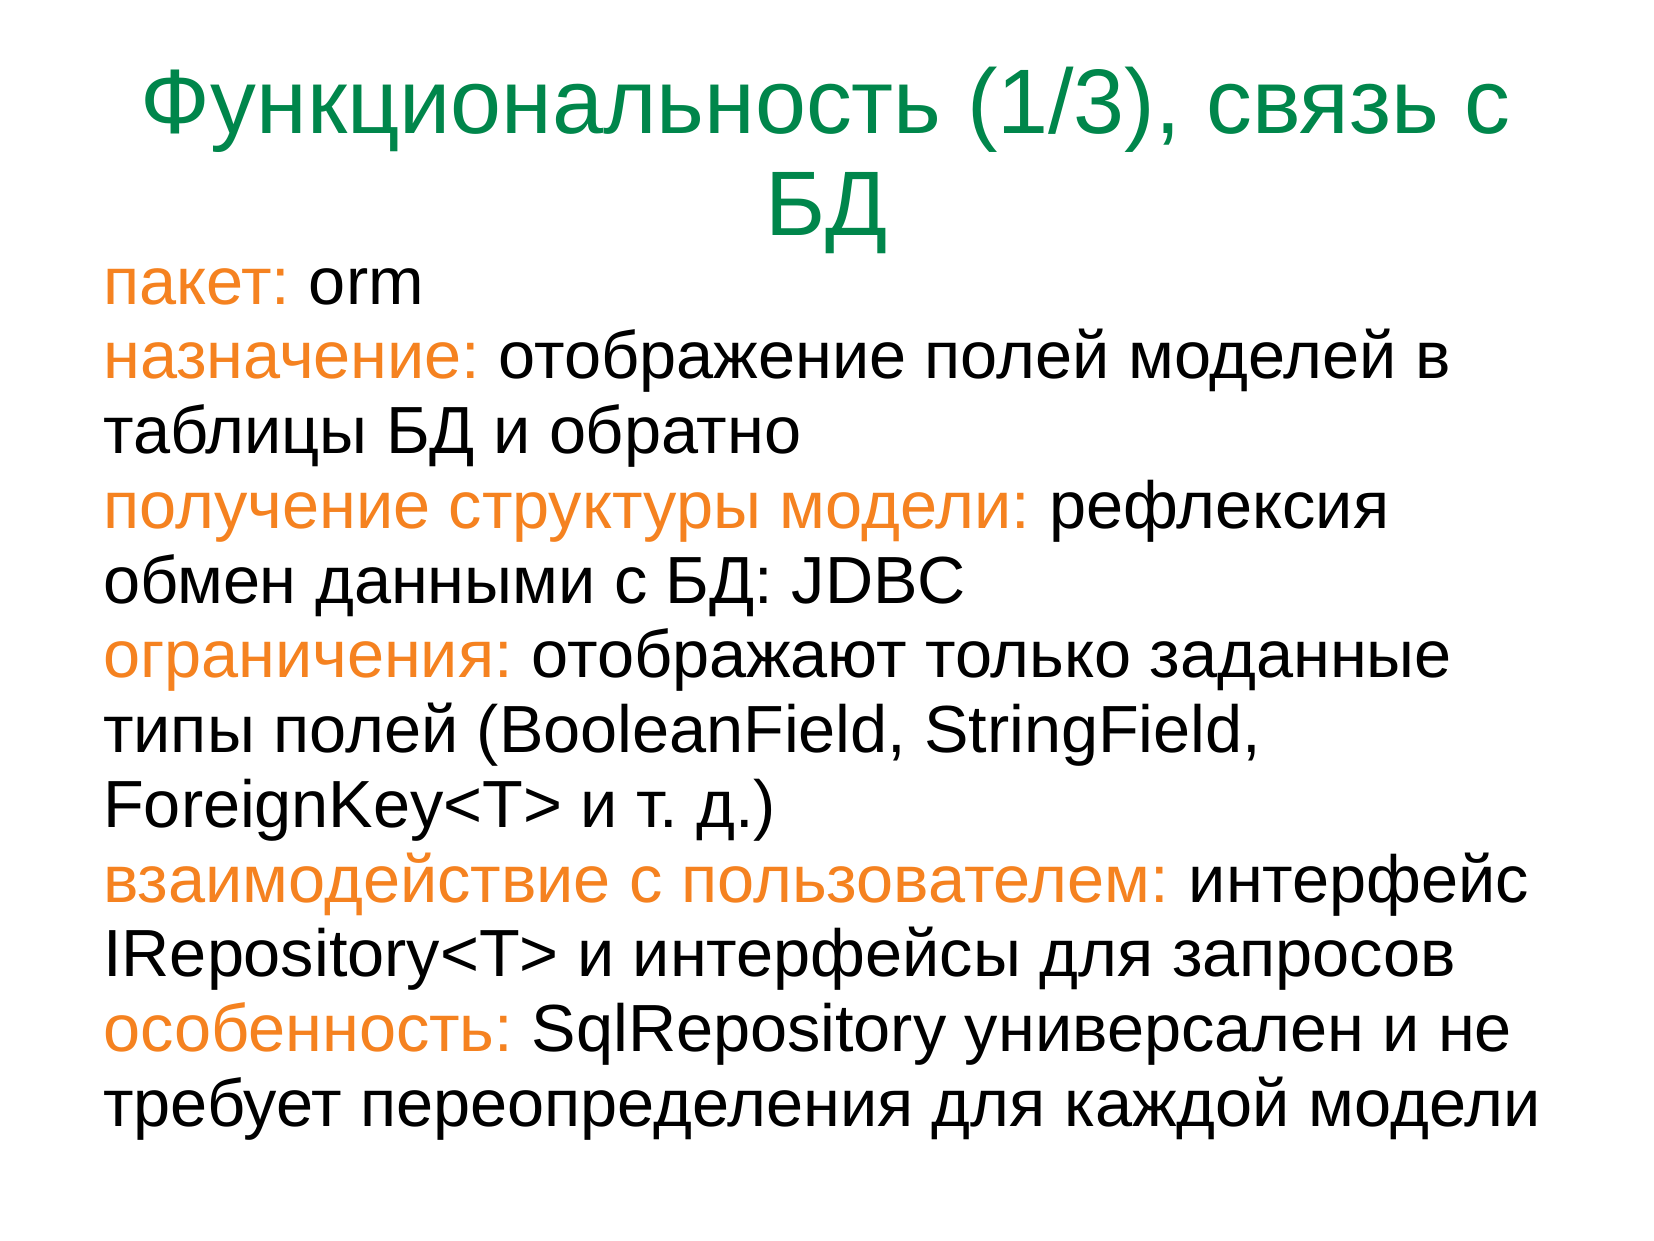

# Функциональность (1/3), связь с БД
пакет: orm
назначение: отображение полей моделей в таблицы БД и обратно
получение структуры модели: рефлексия
обмен данными с БД: JDBC
ограничения: отображают только заданные типы полей (BooleanField, StringField, ForeignKey<T> и т. д.)
взаимодействие с пользователем: интерфейс IRepository<T> и интерфейсы для запросов
особенность: SqlRepository универсален и не требует переопределения для каждой модели